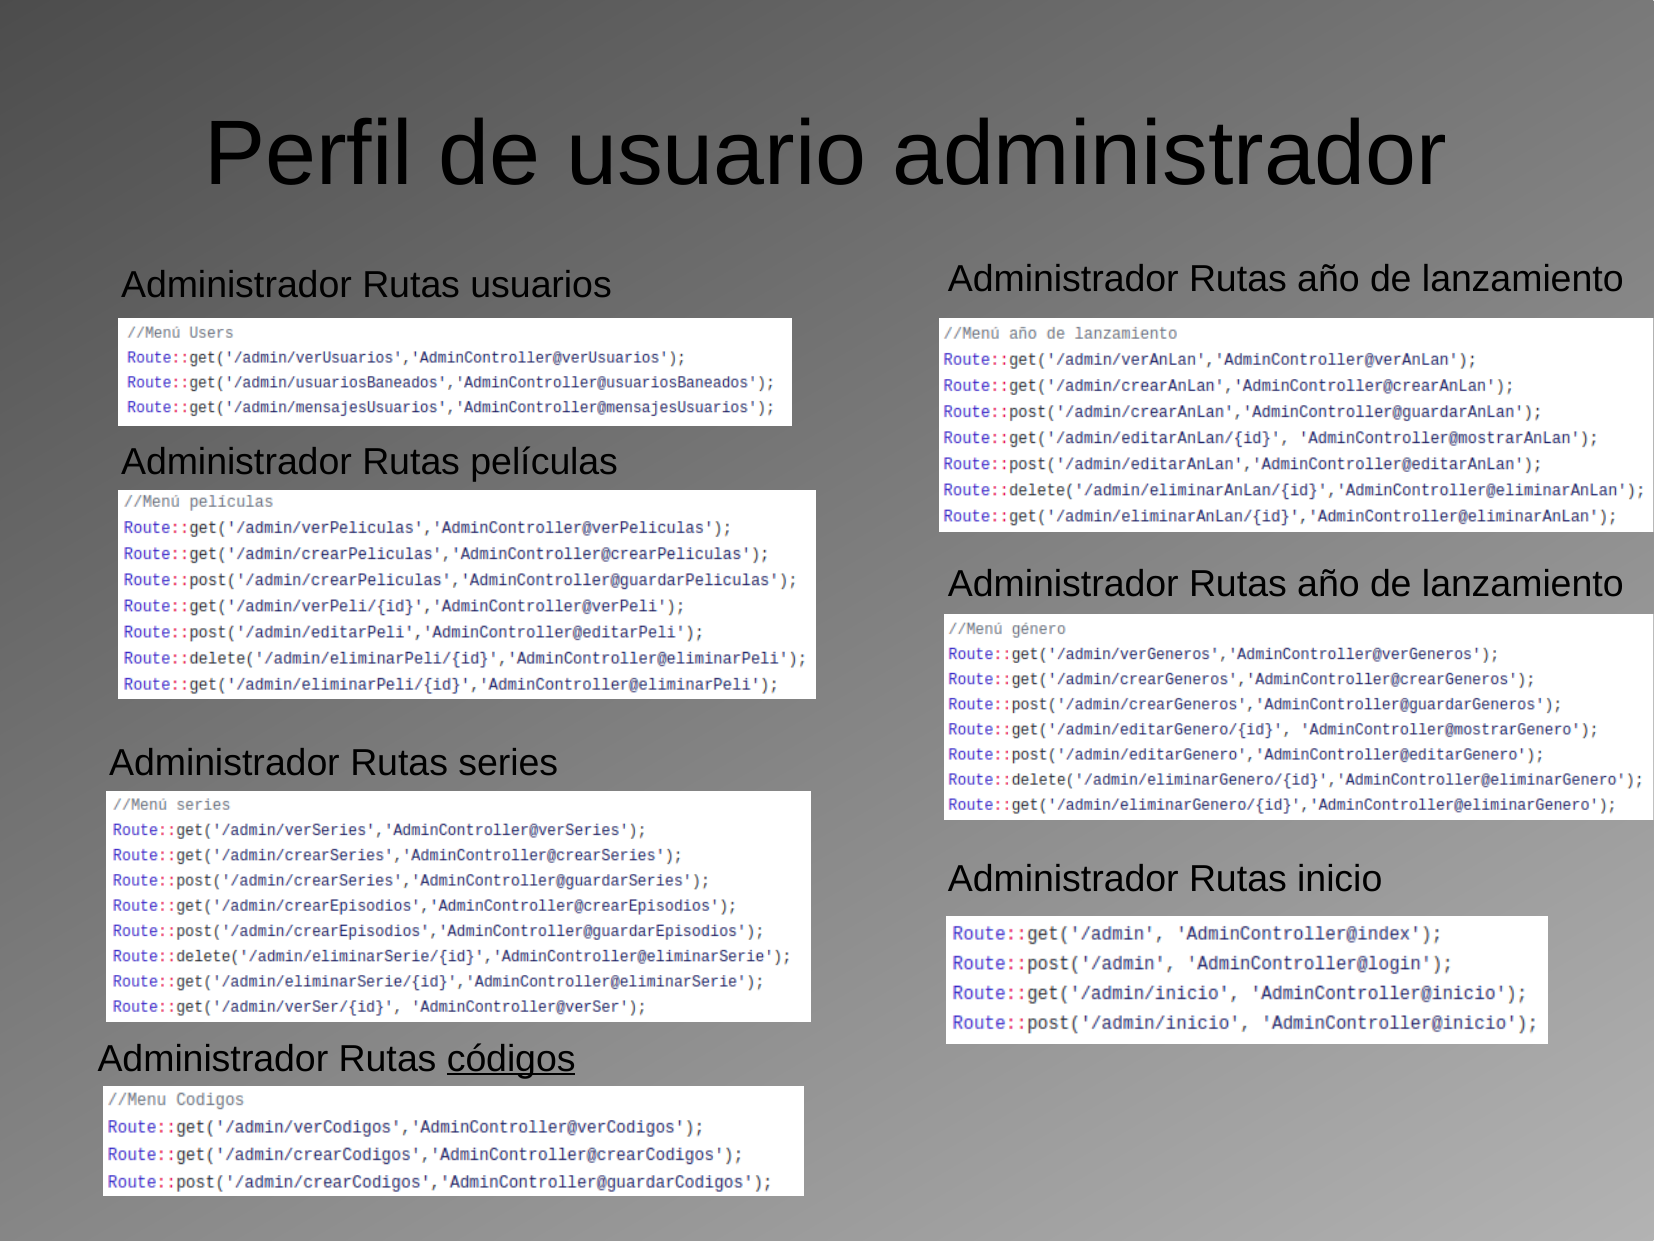

# Perfil de usuario administrador
Administrador Rutas año de lanzamiento
Administrador Rutas usuarios
Administrador Rutas películas
Administrador Rutas año de lanzamiento
Administrador Rutas series
Administrador Rutas inicio
Administrador Rutas códigos